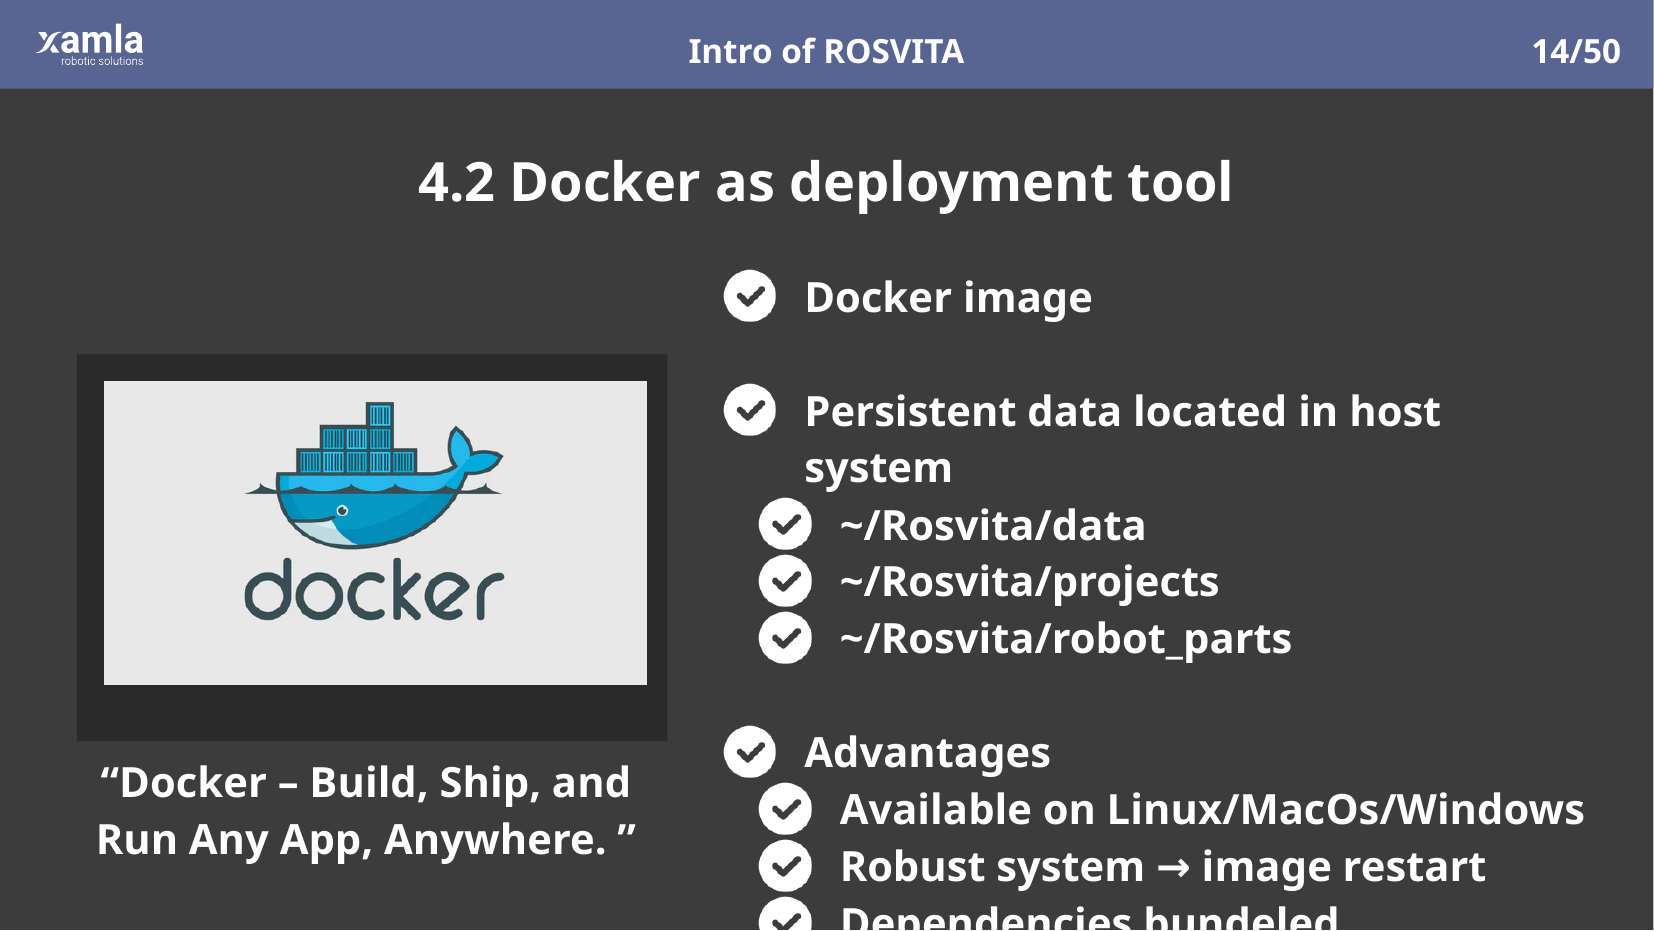

Intro of ROSVITA
14/50
4.2 Docker as deployment tool
Docker image
Persistent data located in host system
~/Rosvita/data
~/Rosvita/projects
~/Rosvita/robot_parts
Advantages
Available on Linux/MacOs/Windows
Robust system → image restart
Dependencies bundeled
“Docker – Build, Ship, and Run Any App, Anywhere. ”